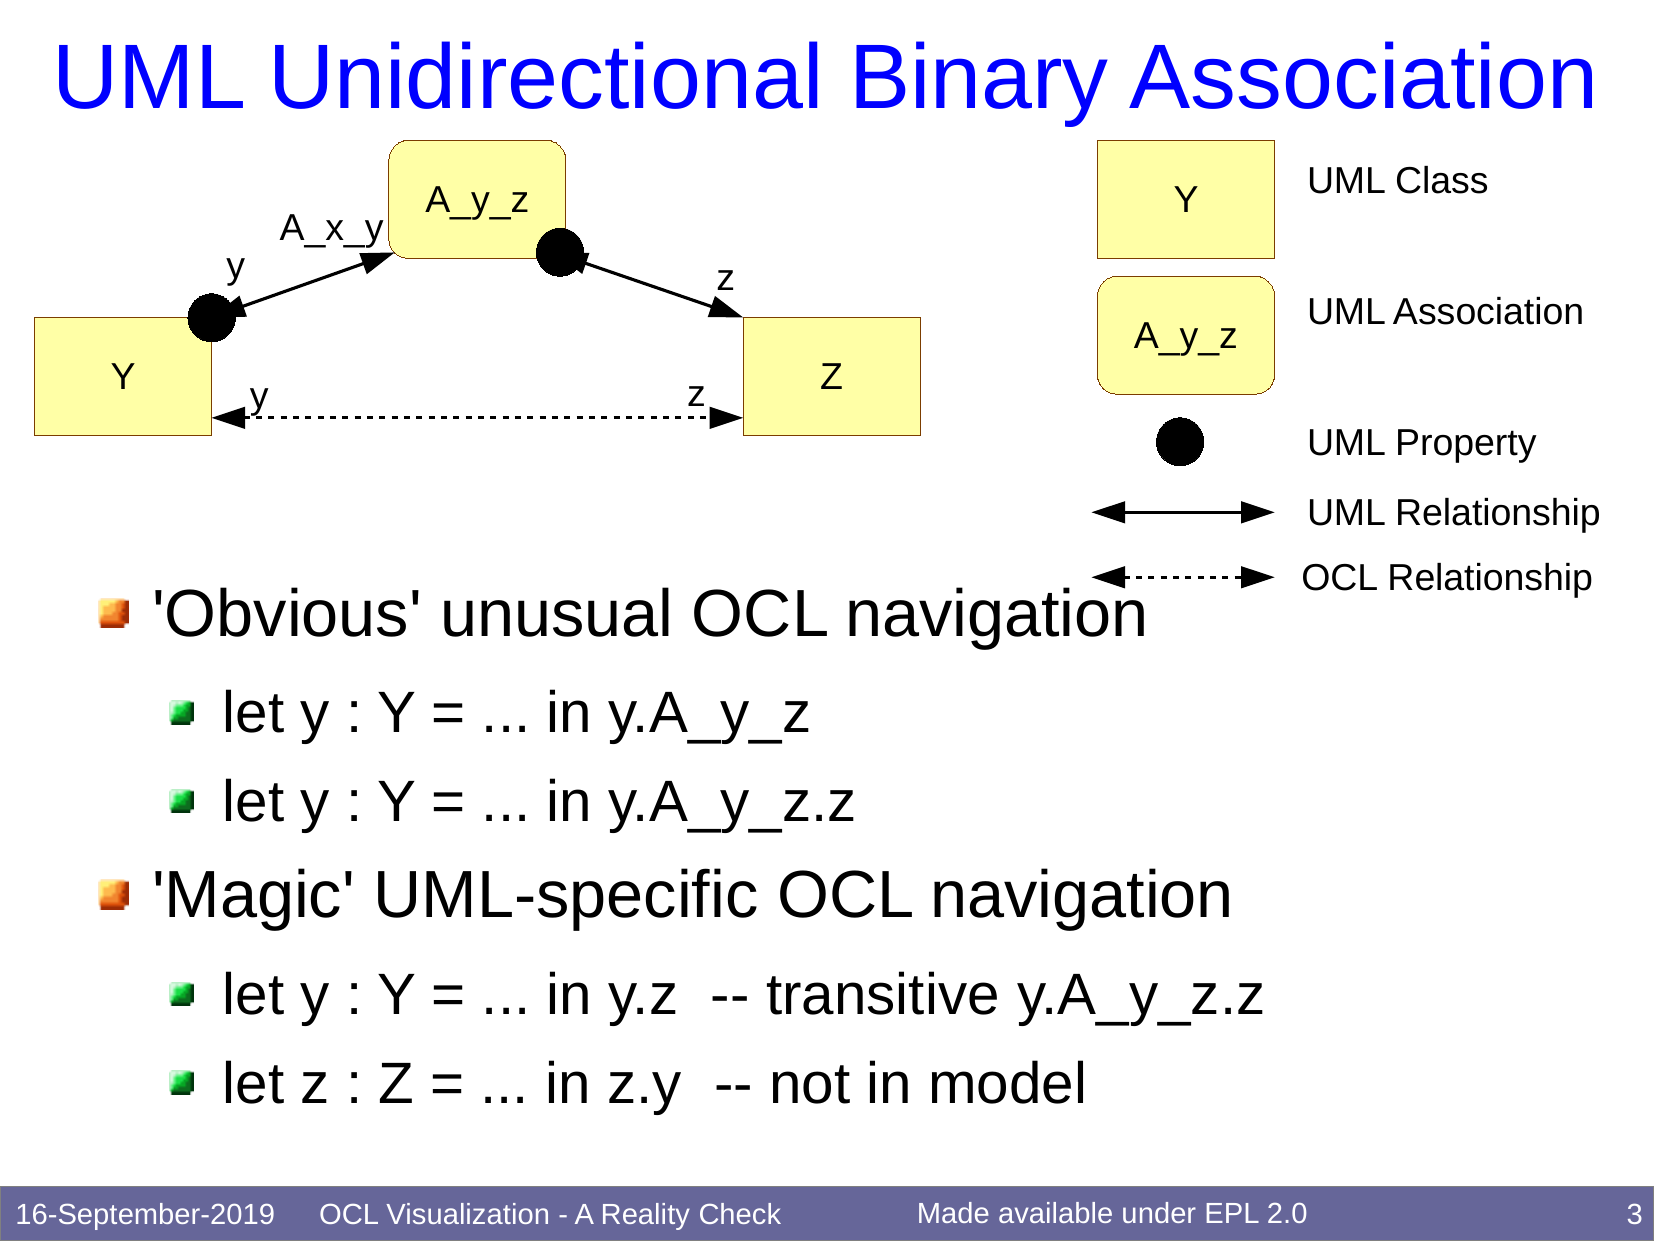

# UML Unidirectional Binary Association
A_y_z
Y
UML Class
A_x_y
y
z
A_y_z
UML Association
Y
Z
z
y
UML Property
UML Relationship
OCL Relationship
'Obvious' unusual OCL navigation
let y : Y = ... in y.A_y_z
let y : Y = ... in y.A_y_z.z
'Magic' UML-specific OCL navigation
let y : Y = ... in y.z -- transitive y.A_y_z.z
let z : Z = ... in z.y -- not in model
16-September-2019
OCL Visualization - A Reality Check
3